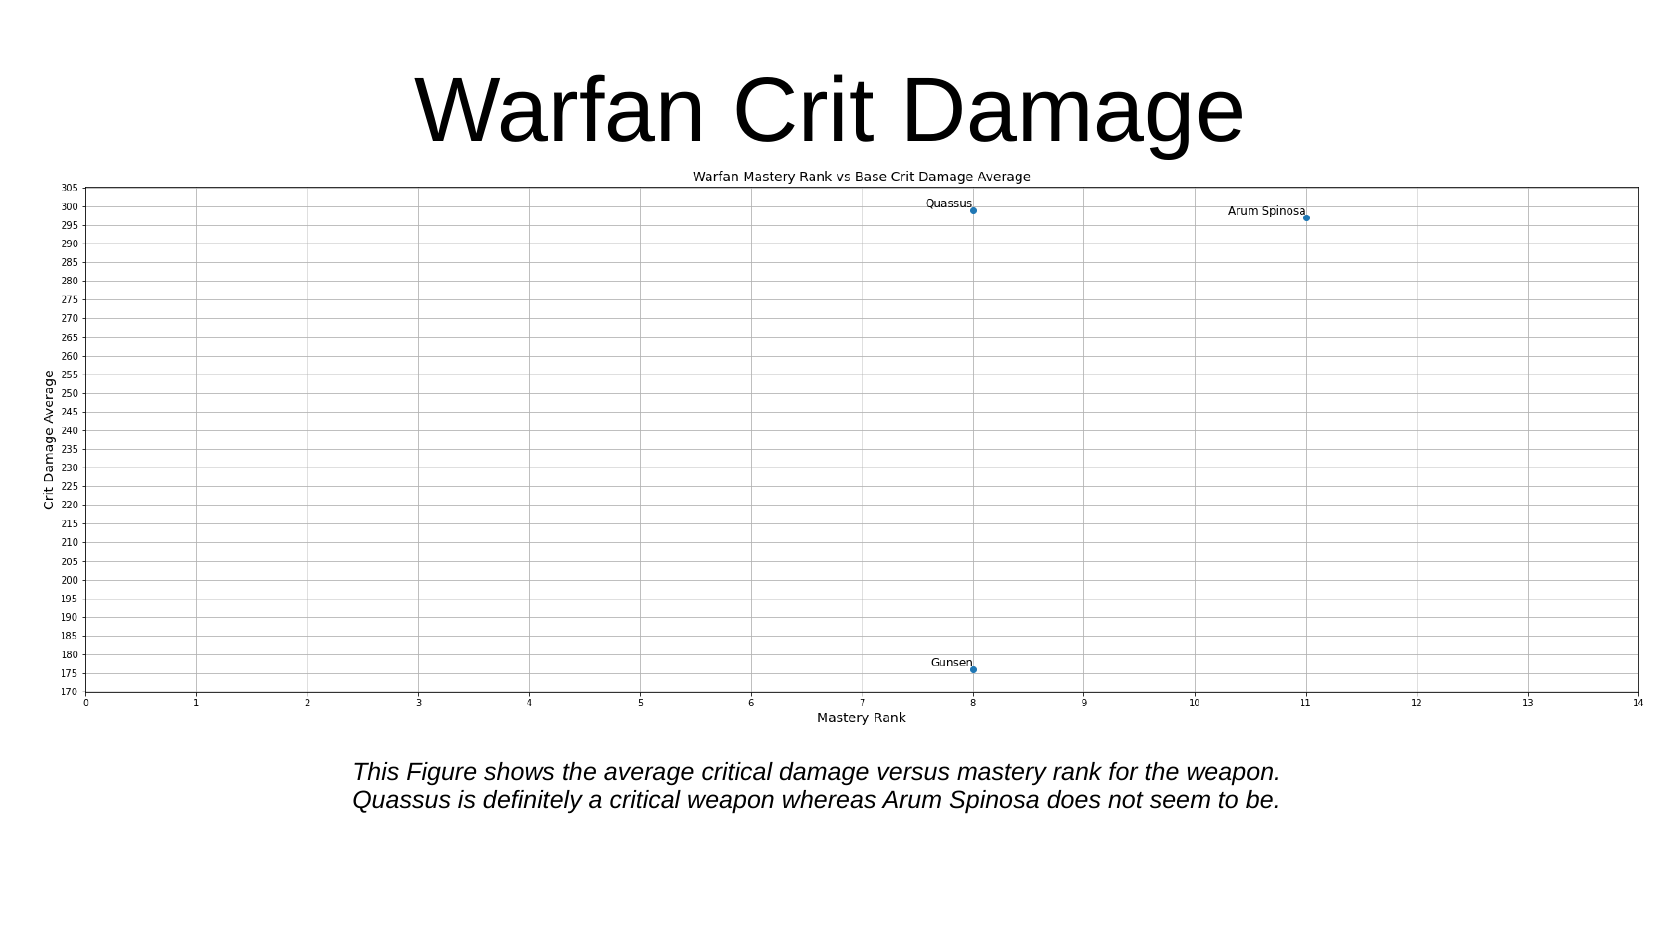

# Warfan Crit Damage
This Figure shows the average critical damage versus mastery rank for the weapon. Quassus is definitely a critical weapon whereas Arum Spinosa does not seem to be.